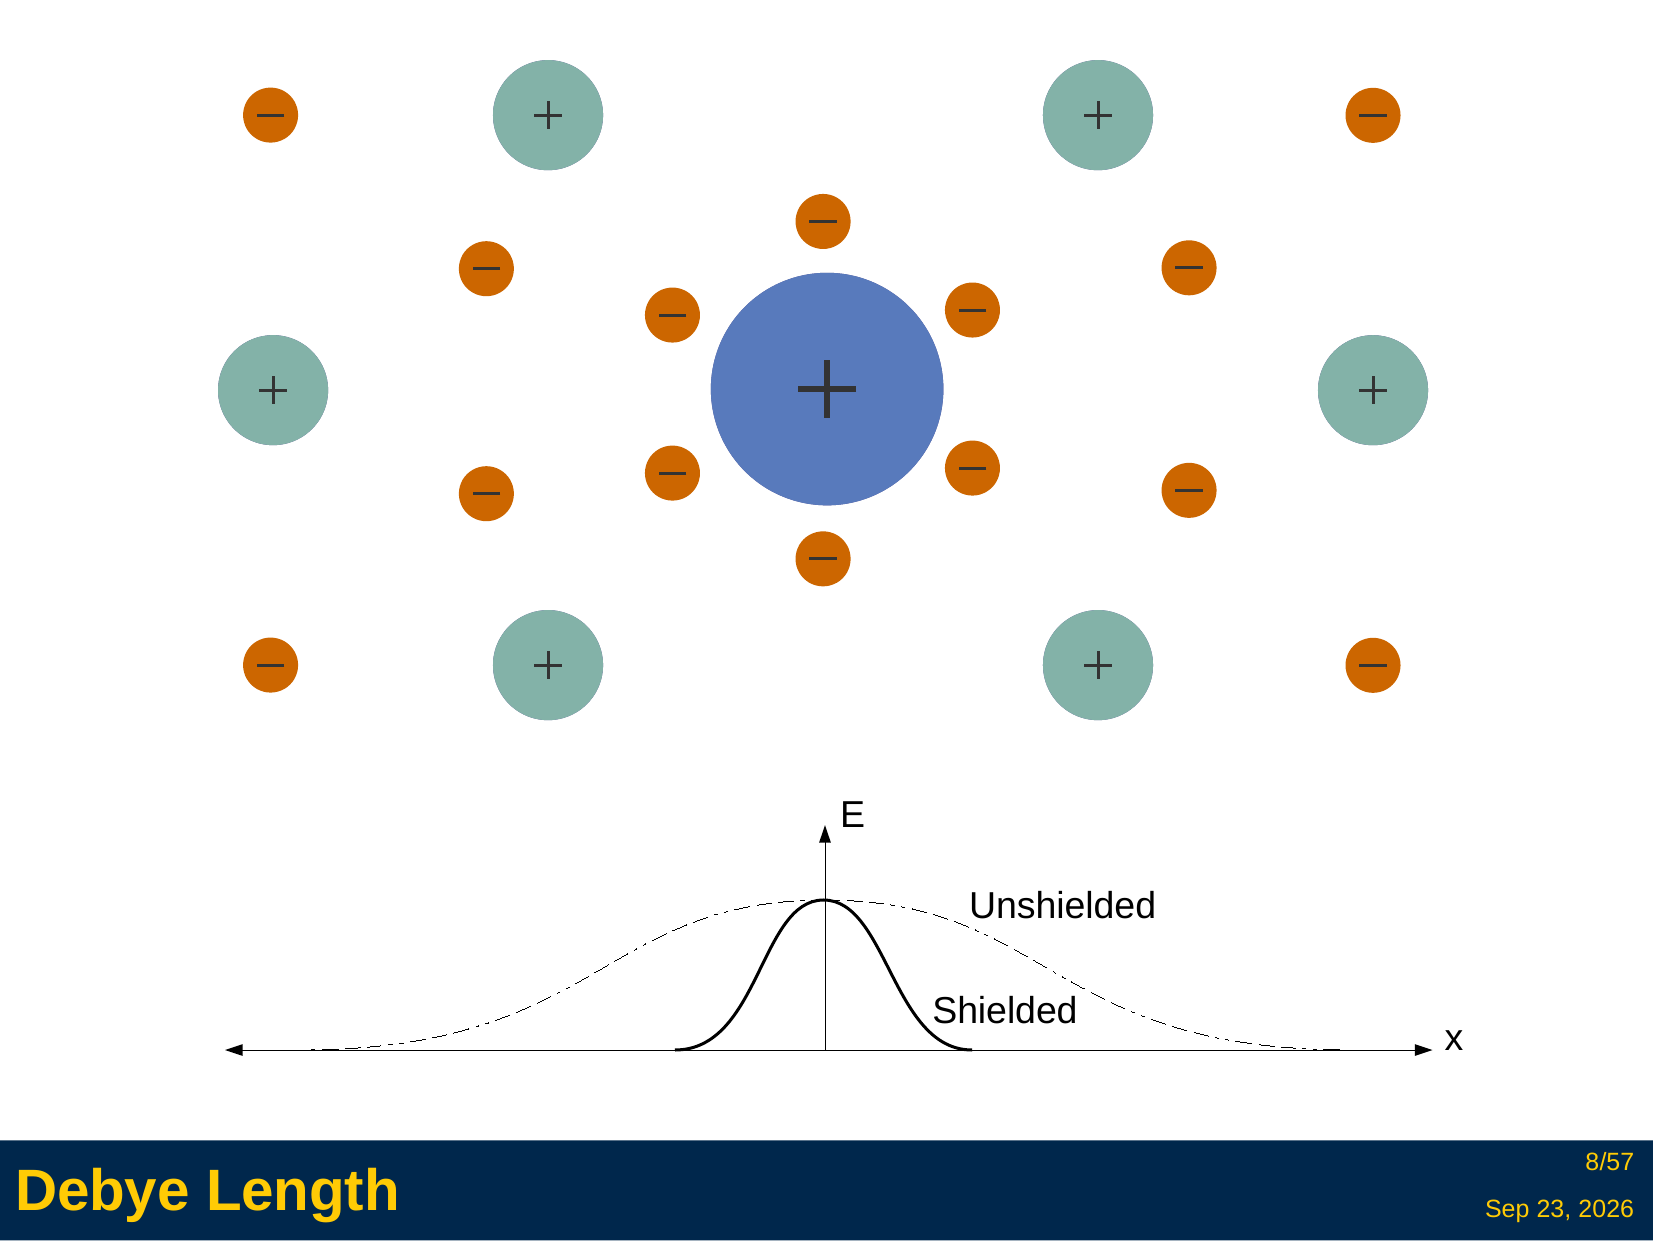

E
Unshielded
Shielded
x
# Debye Length
8